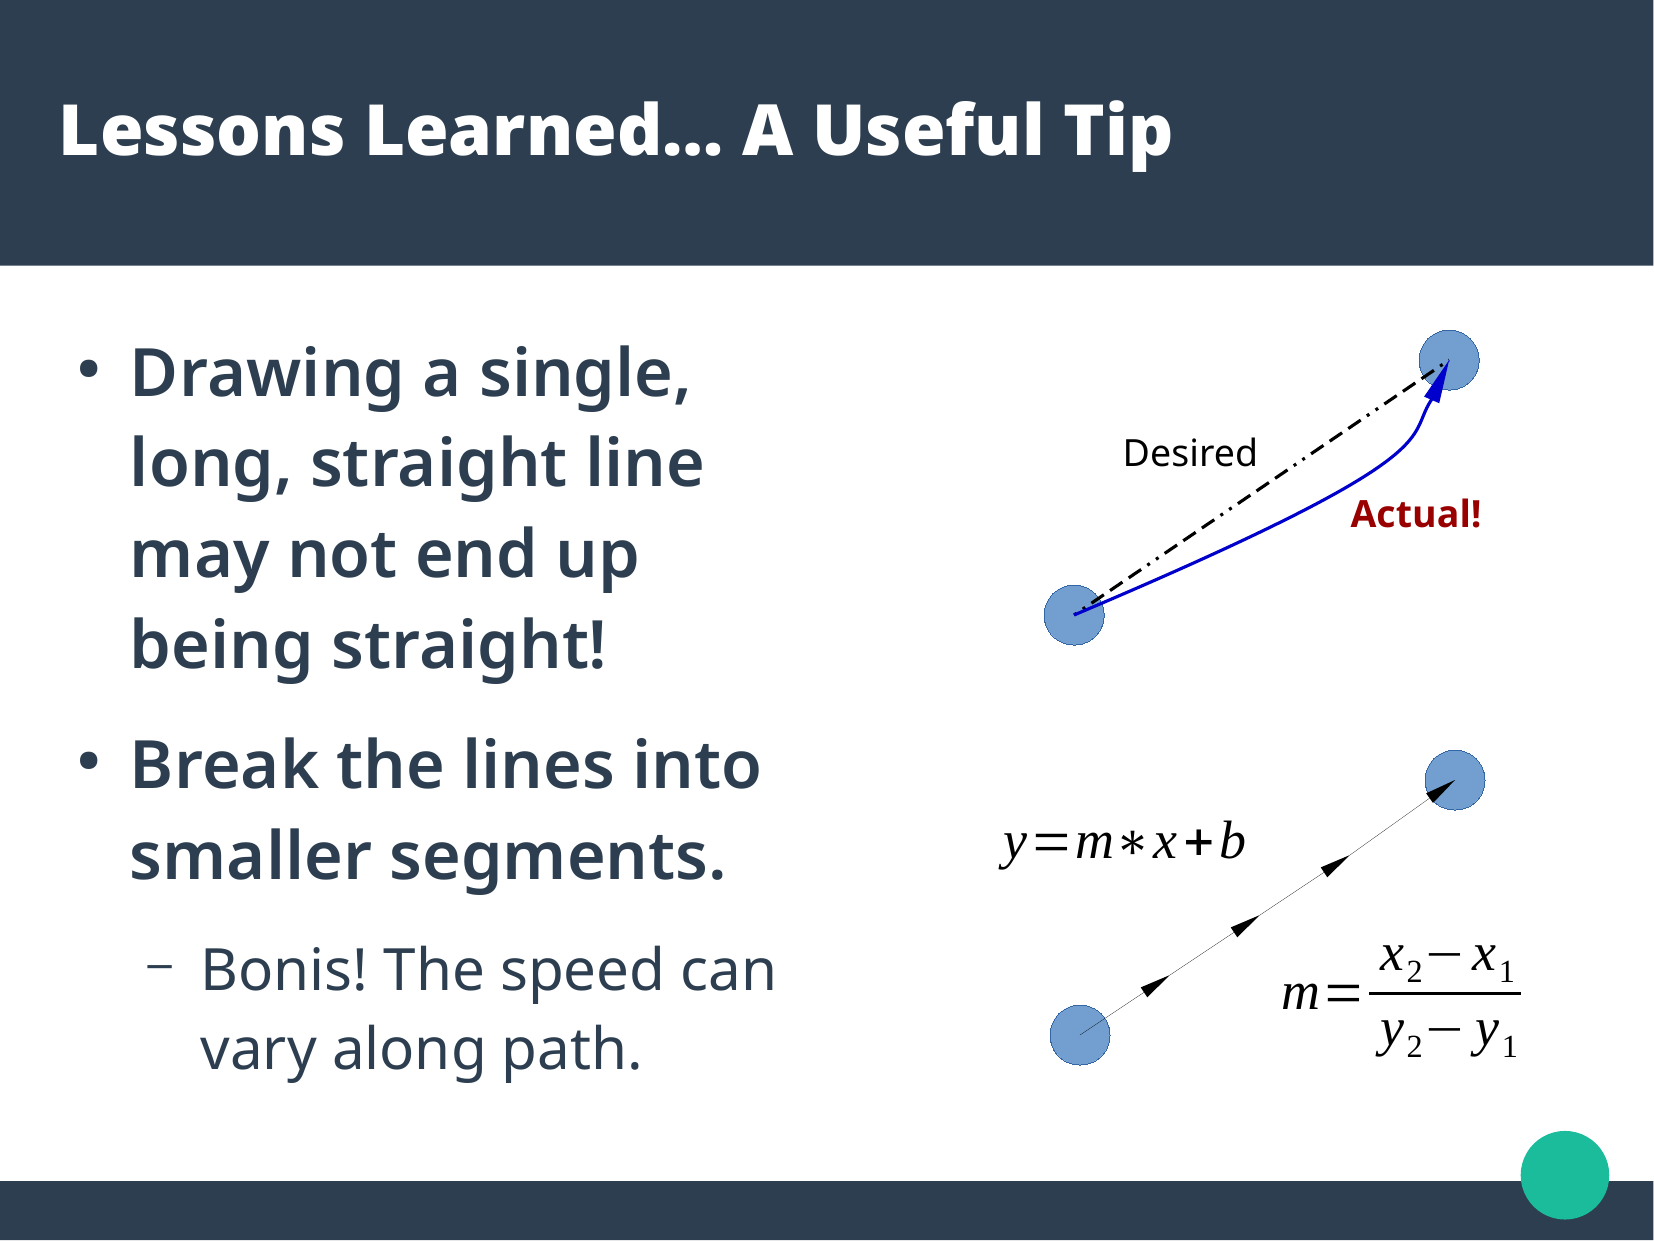

# Lessons Learned… A Useful Tip
Drawing a single, long, straight line may not end up being straight!
Break the lines into smaller segments.
Bonis! The speed can vary along path.
Desired
Actual!